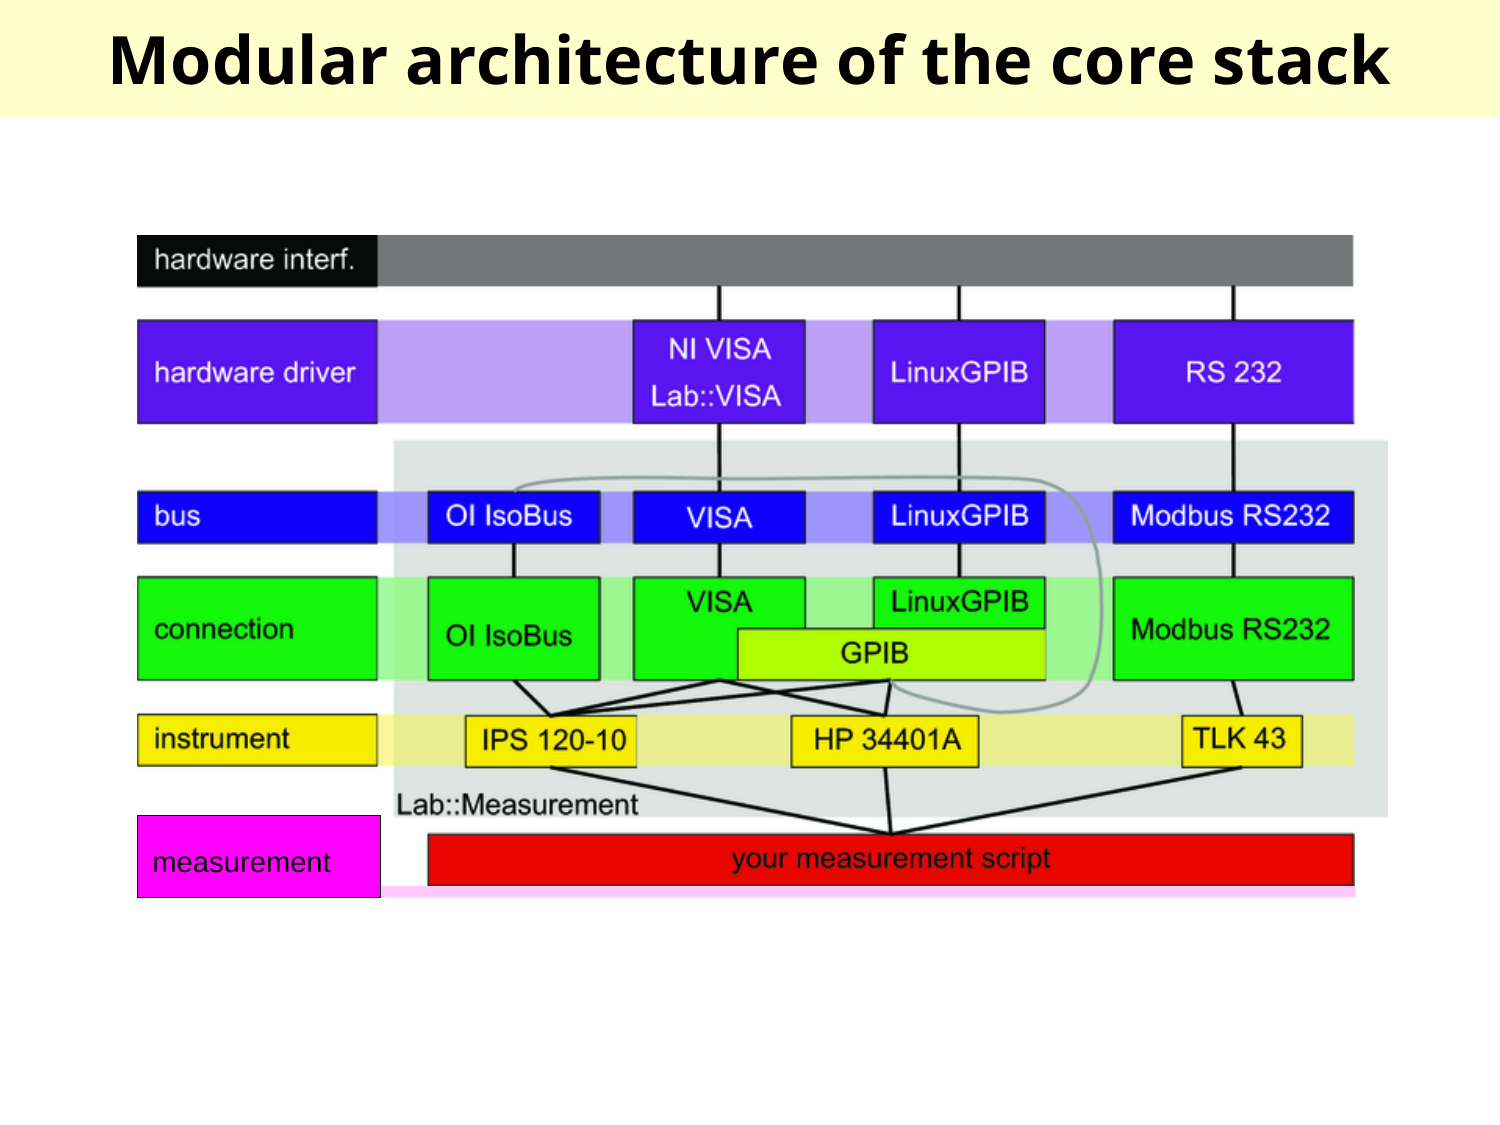

# Modular architecture of the core stack
measurement